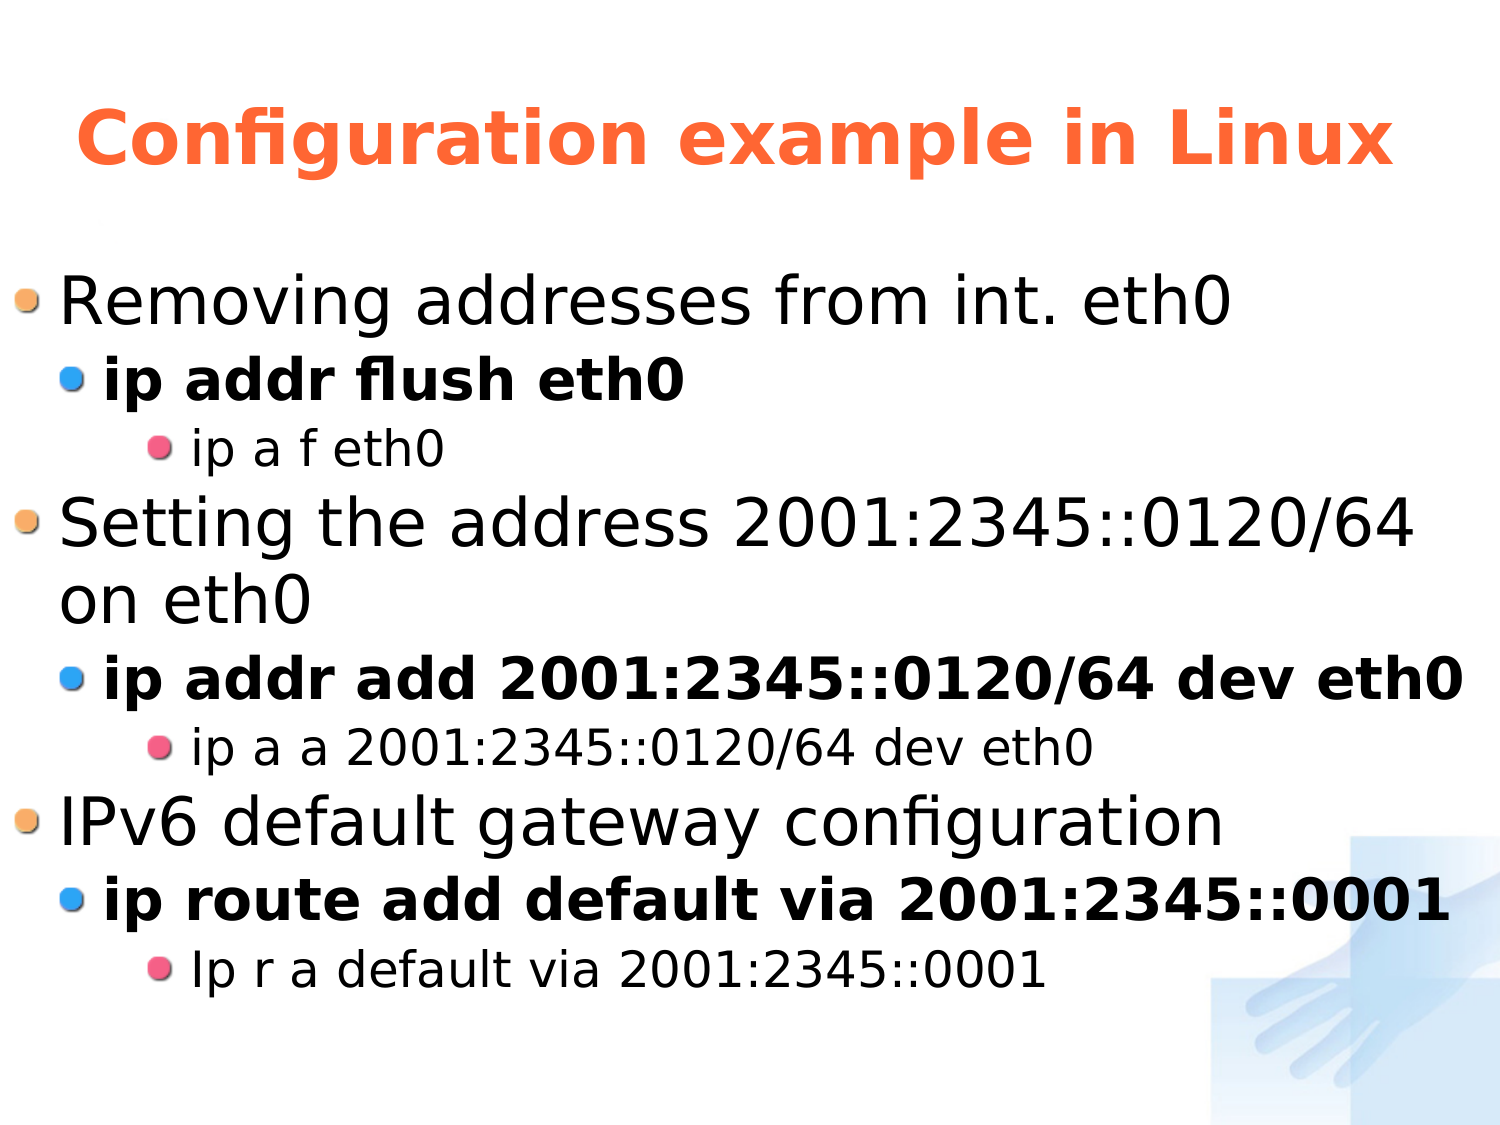

# Configuration example in Linux
Removing addresses from int. eth0
ip addr flush eth0
ip a f eth0
Setting the address 2001:2345::0120/64 on eth0
ip addr add 2001:2345::0120/64 dev eth0
ip a a 2001:2345::0120/64 dev eth0
IPv6 default gateway configuration
ip route add default via 2001:2345::0001
Ip r a default via 2001:2345::0001